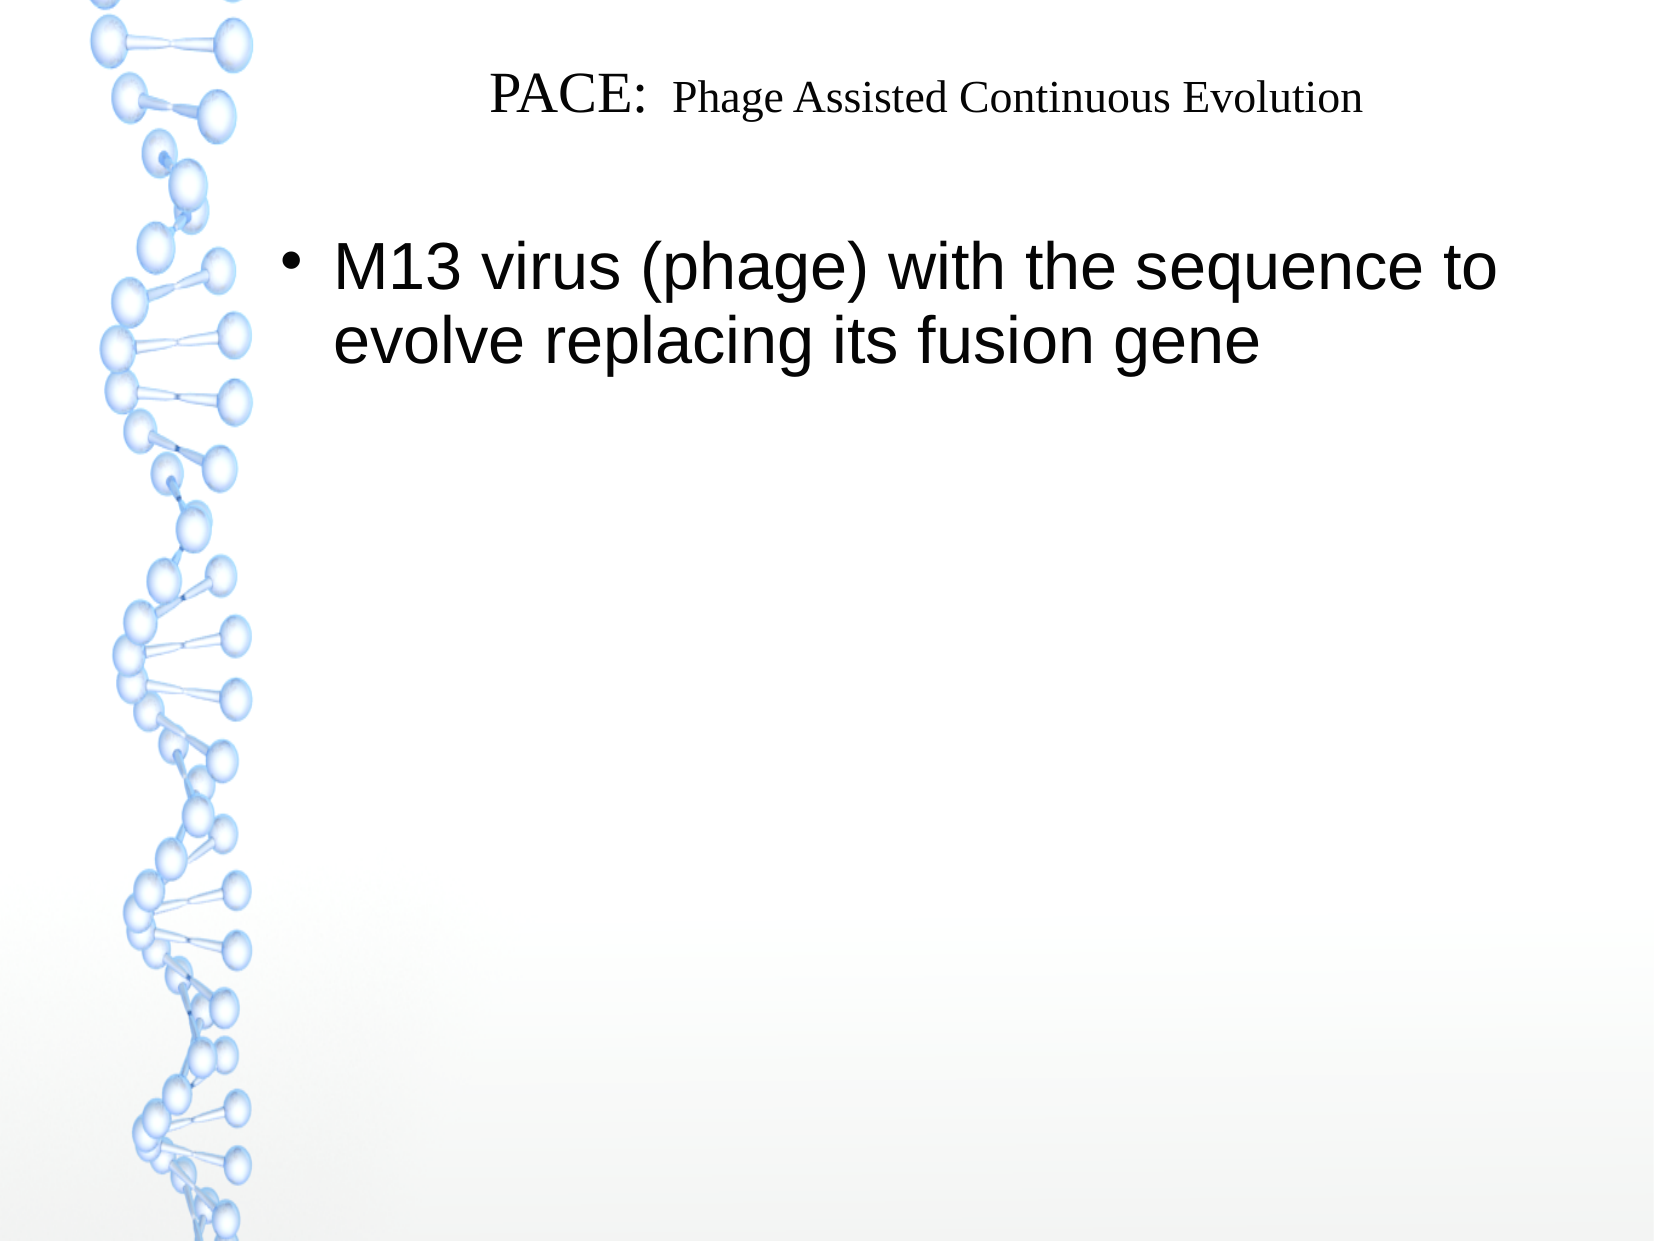

# PACE: Phage Assisted Continuous Evolution
M13 virus (phage) with the sequence to evolve replacing its fusion gene